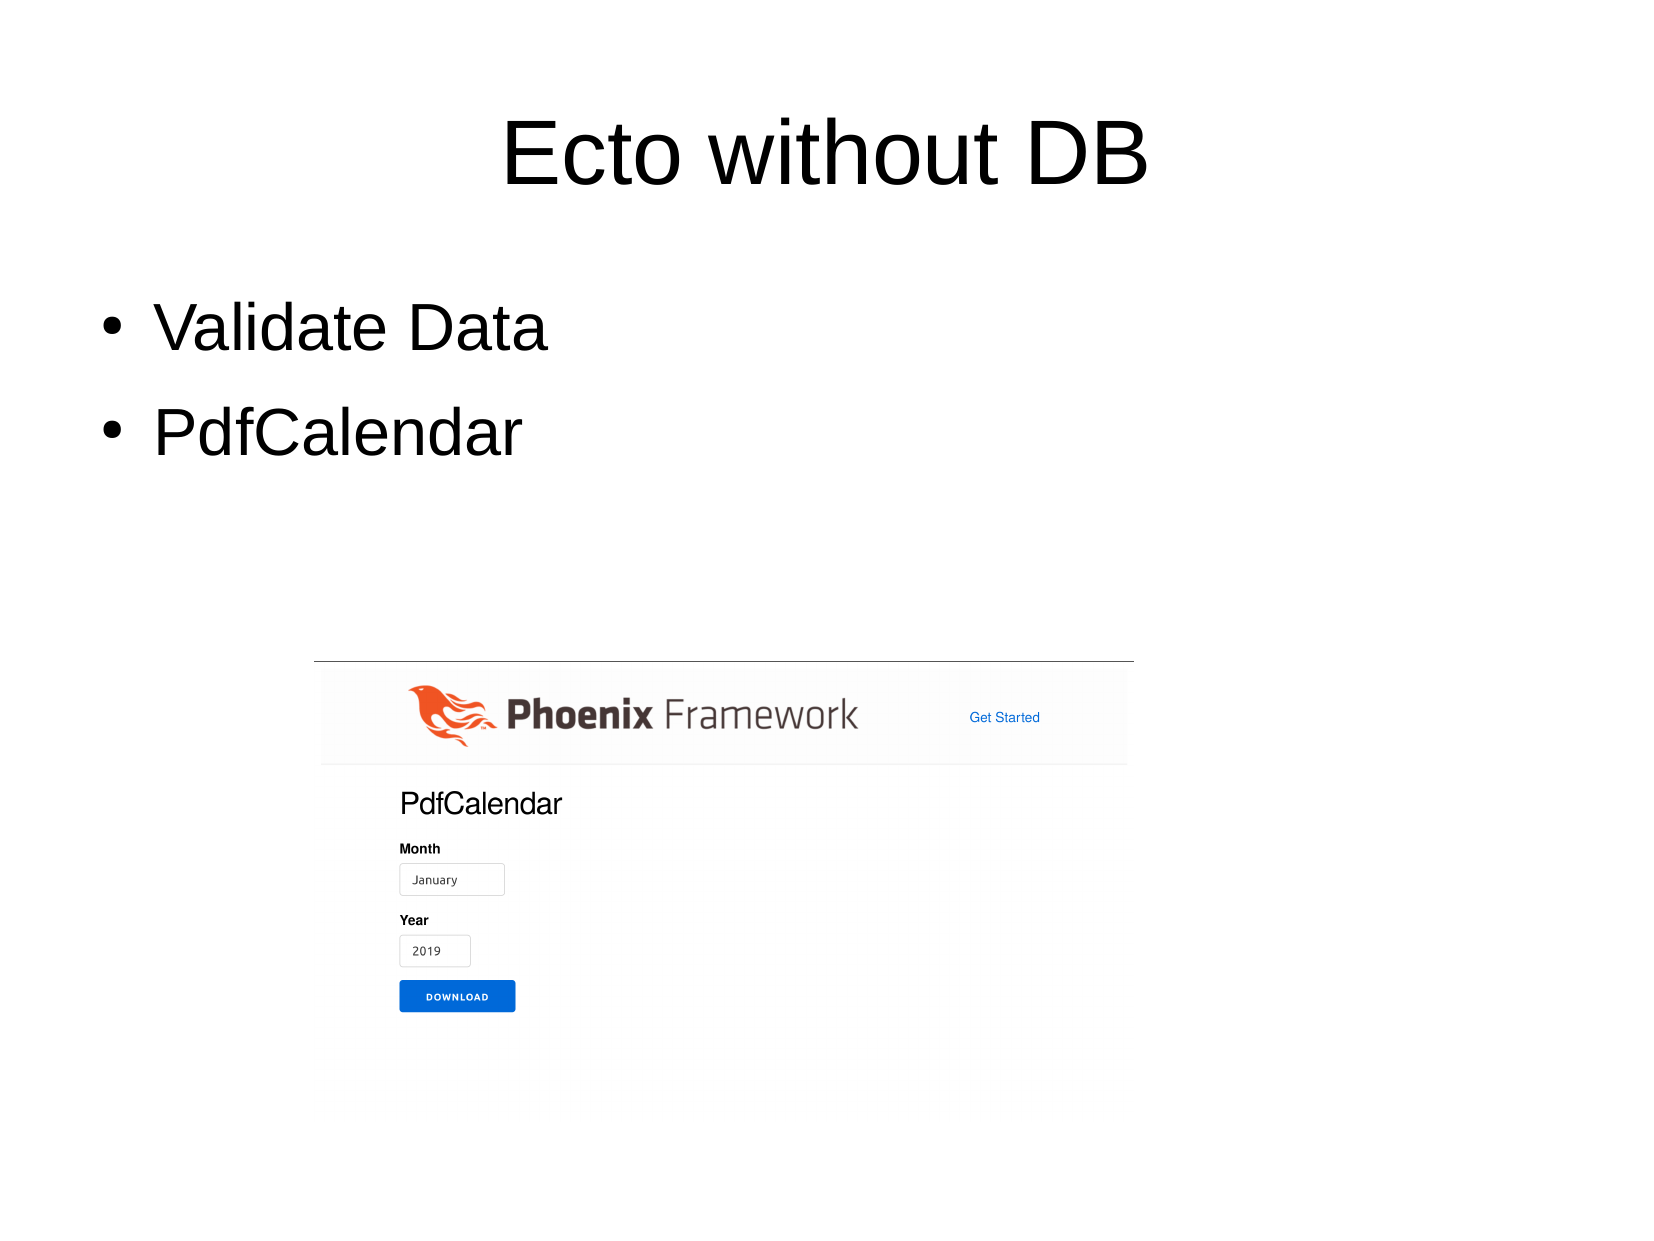

# Ecto without DB
Validate Data
PdfCalendar